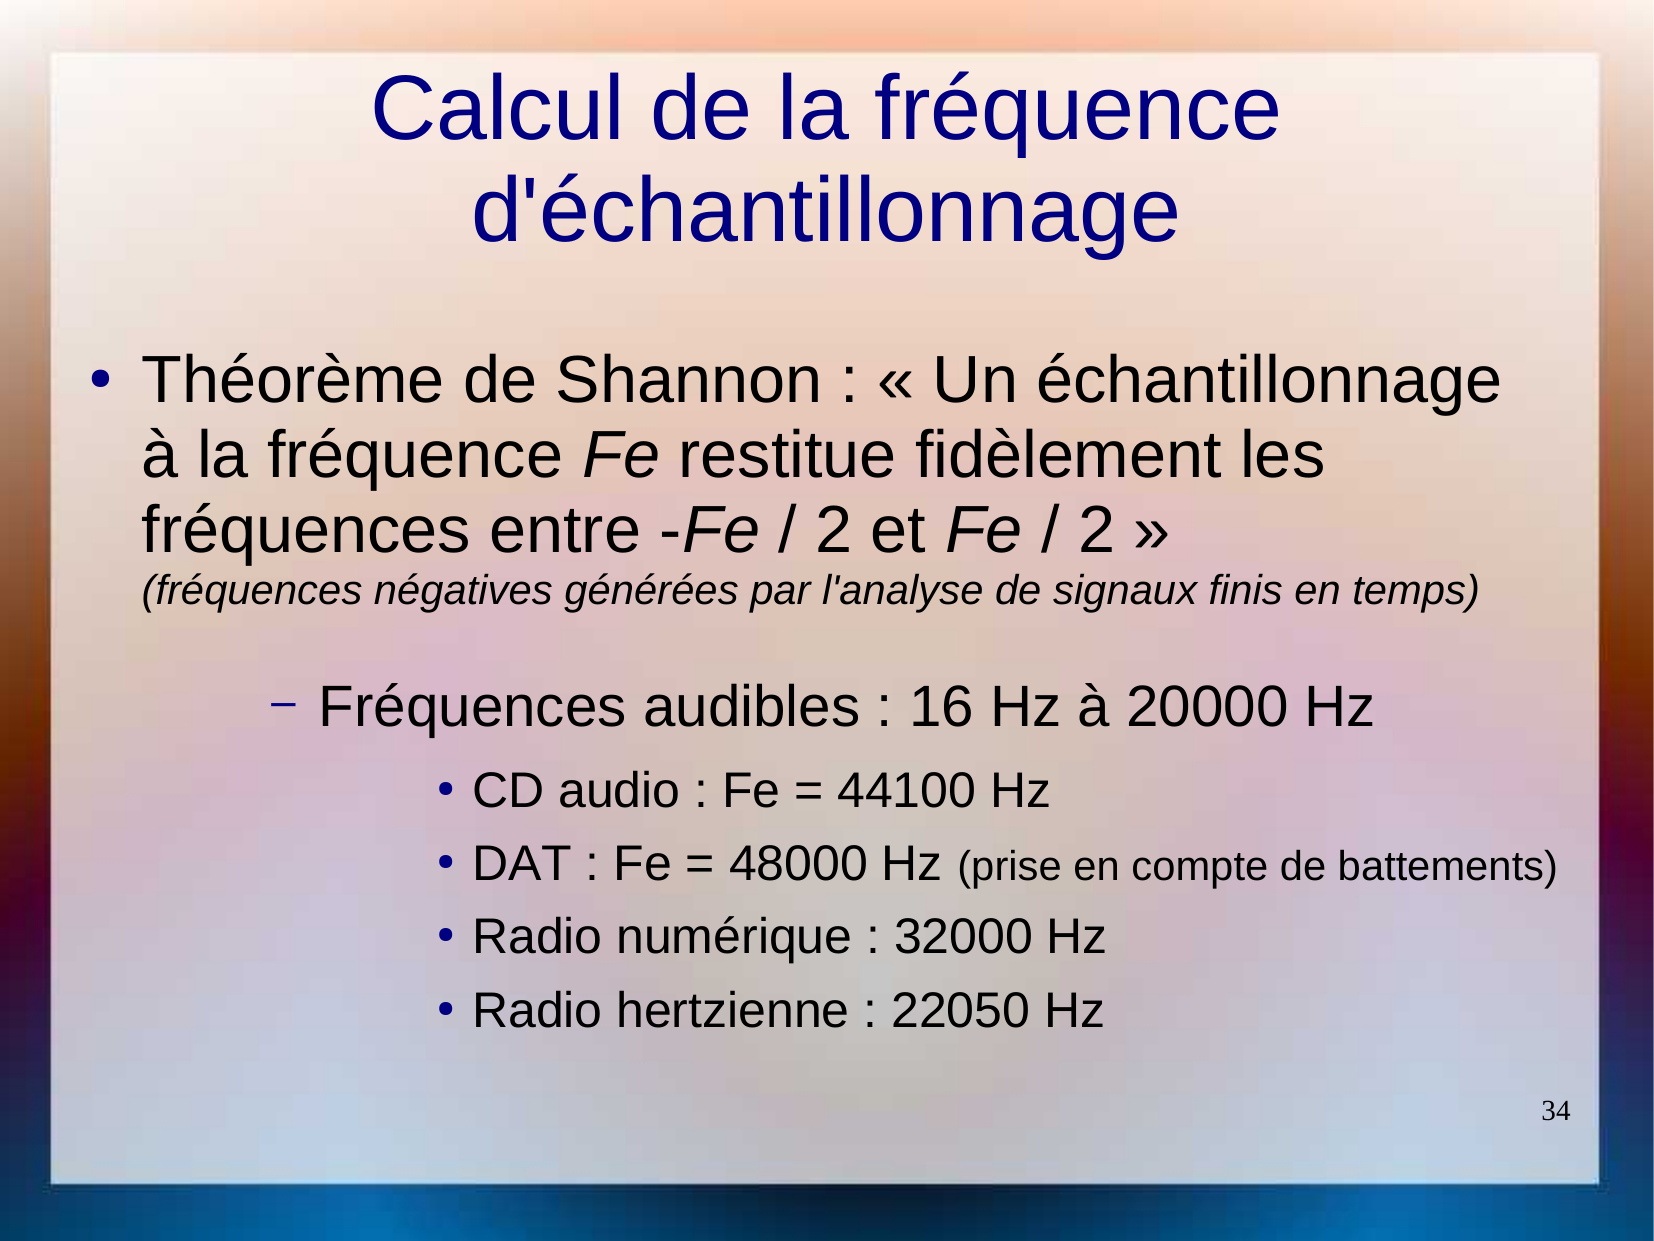

# Calcul de la fréquence d'échantillonnage
Théorème de Shannon : « Un échantillonnage à la fréquence Fe restitue fidèlement les fréquences entre -Fe / 2 et Fe / 2 »
(fréquences négatives générées par l'analyse de signaux finis en temps)
Fréquences audibles : 16 Hz à 20000 Hz
CD audio : Fe = 44100 Hz
DAT : Fe = 48000 Hz (prise en compte de battements)
Radio numérique : 32000 Hz
Radio hertzienne : 22050 Hz
34